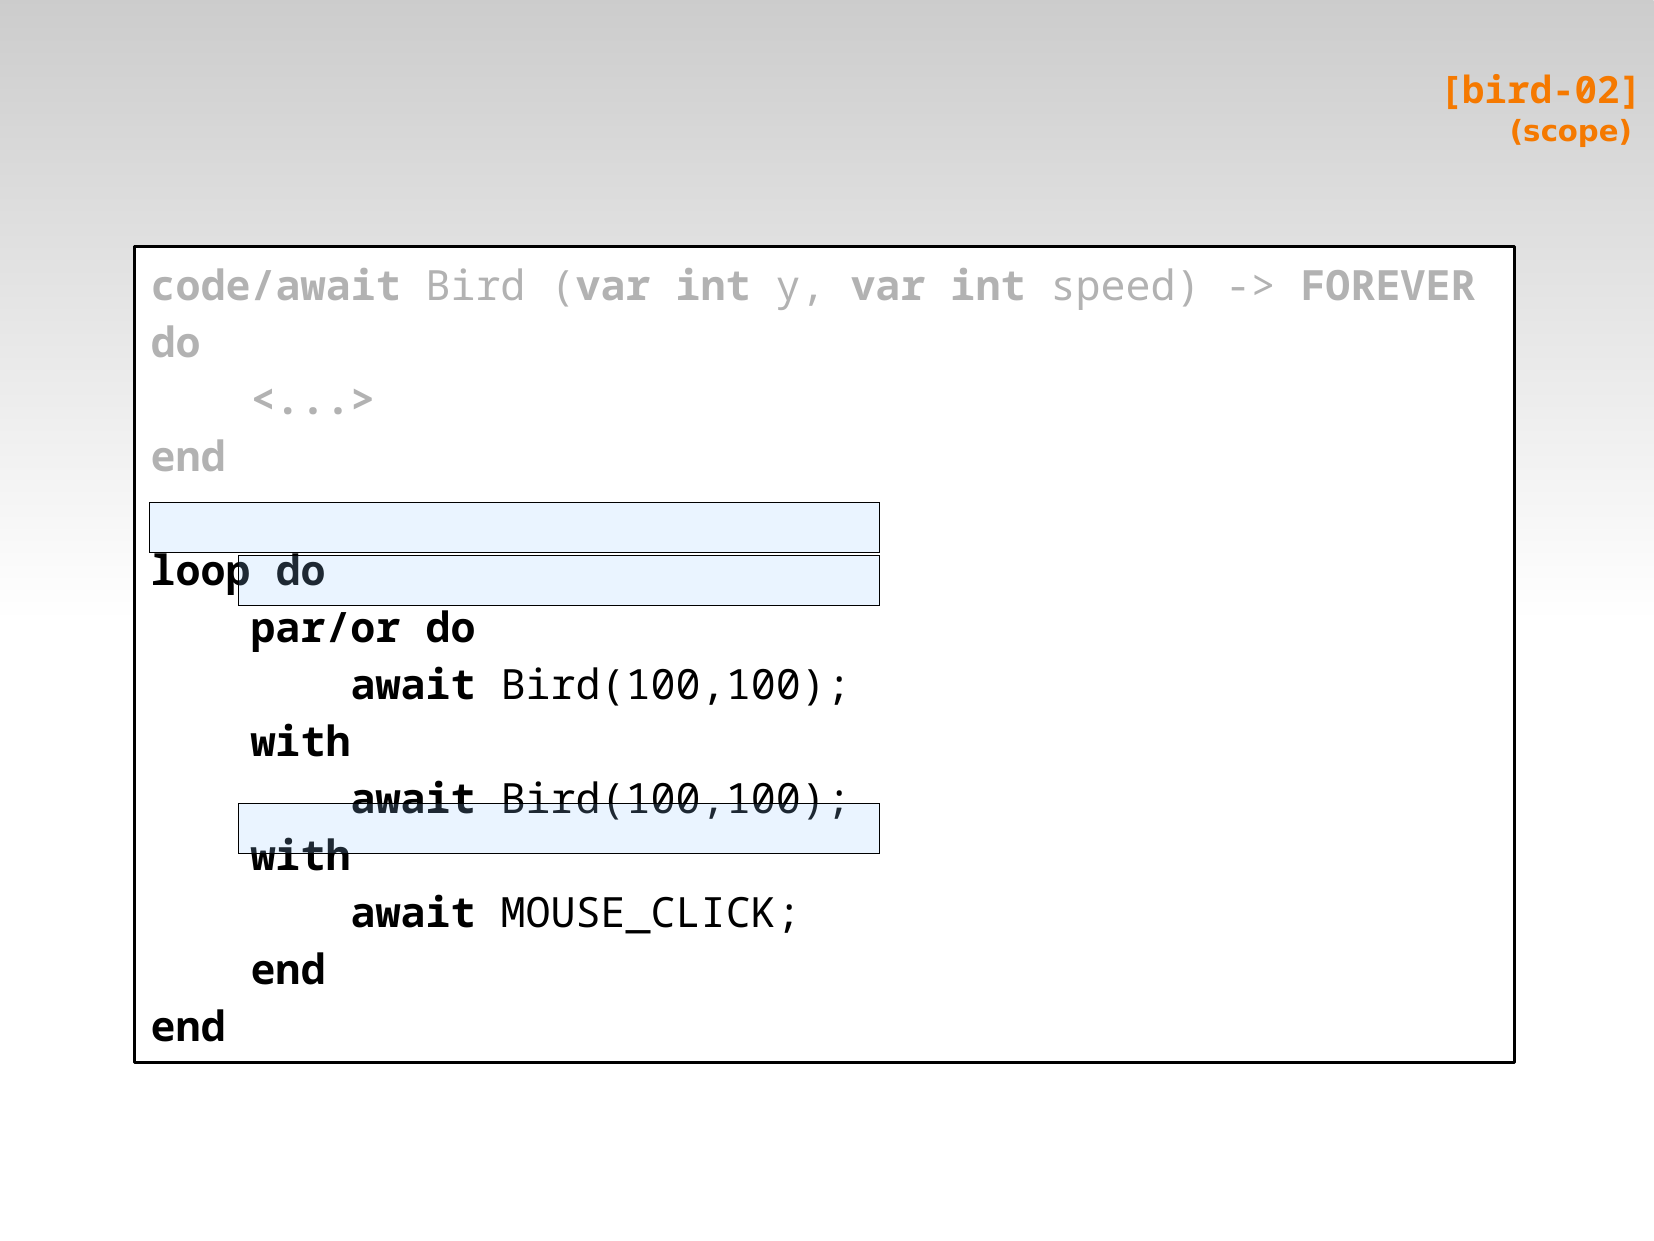

# [bird-02] (scope)
code/await Bird (var int y, var int speed) -> FOREVER
do
 <...>
end
loop do
 par/or do
 await Bird(100,100);
 with
 await Bird(100,100);
 with
 await MOUSE_CLICK;
 end
end
Reaction to the environment is abstracted inside the body